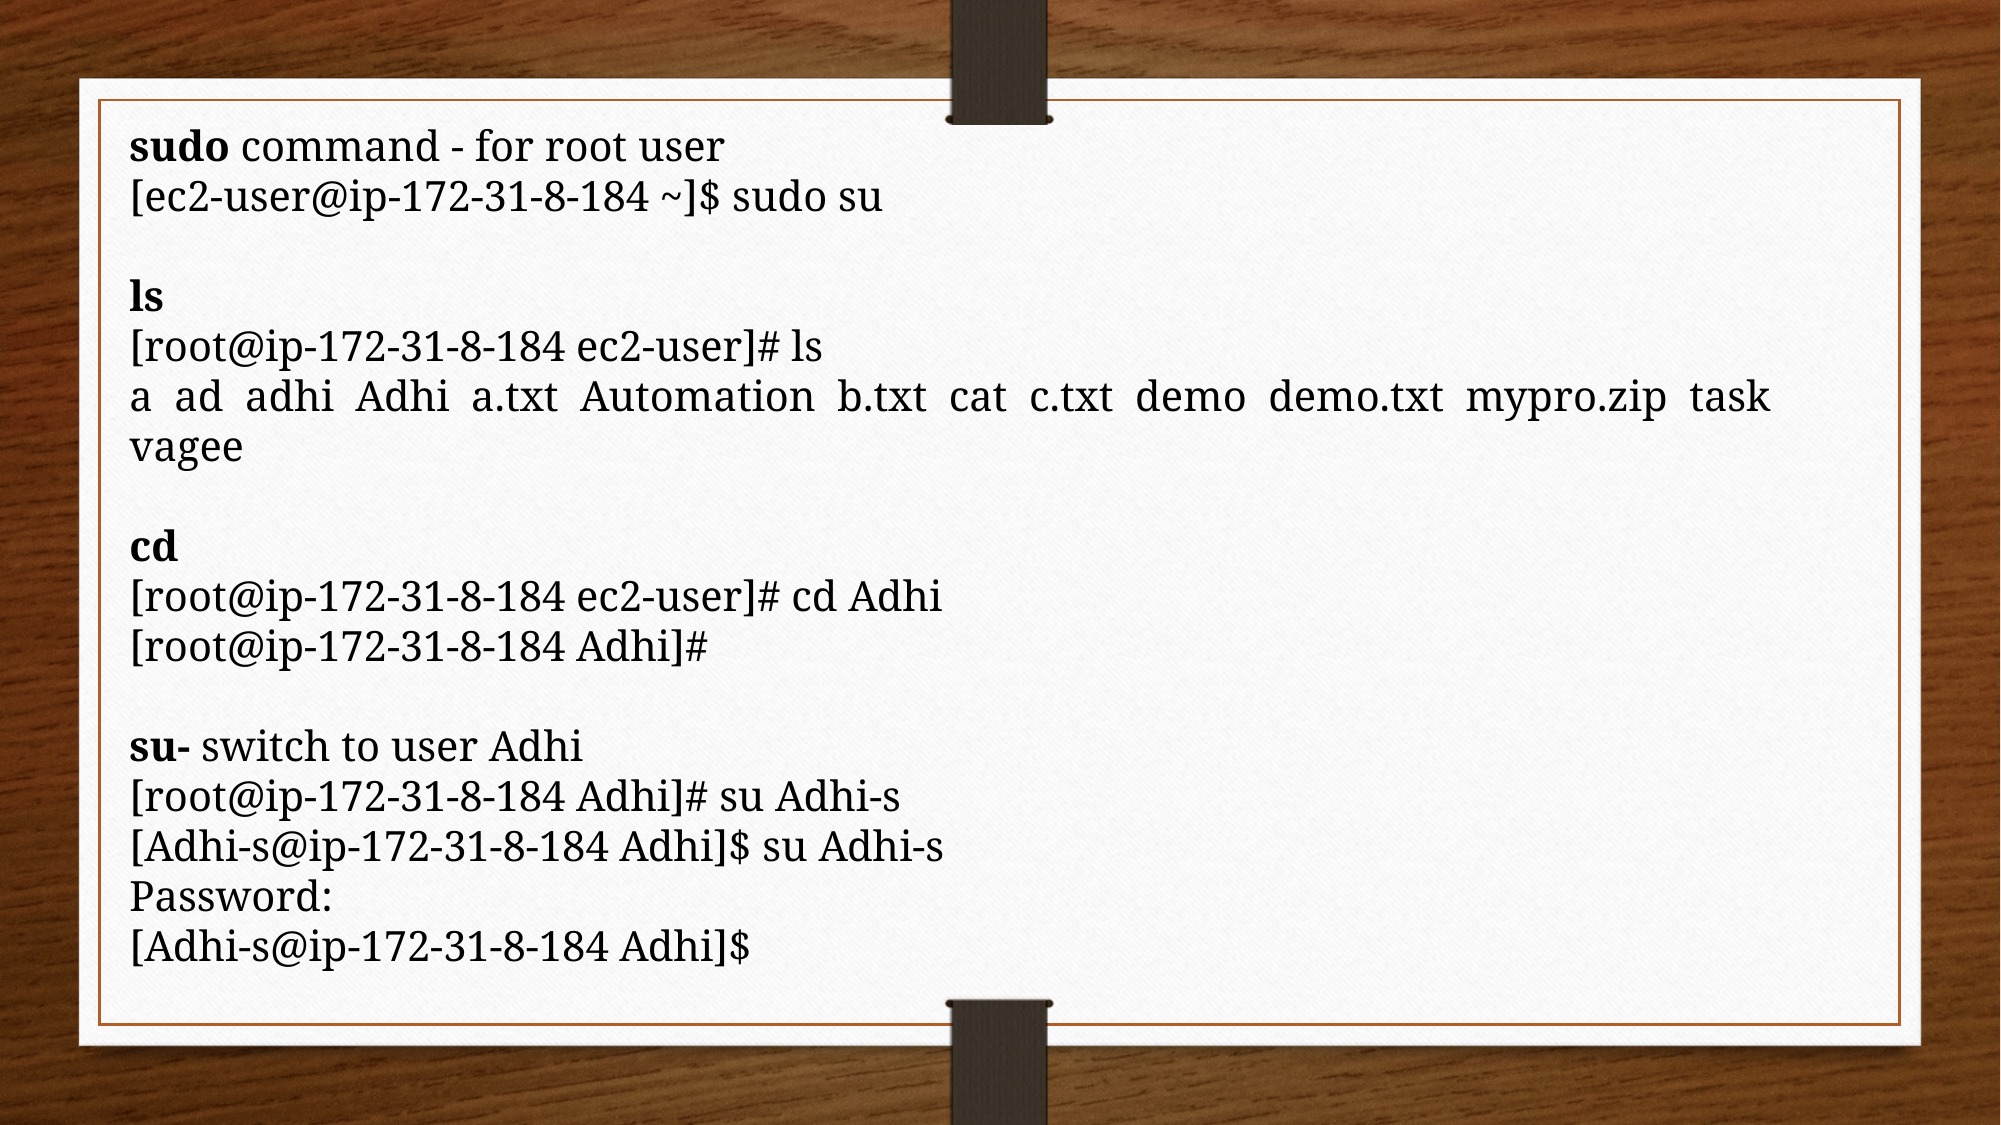

sudo command - for root user
[ec2-user@ip-172-31-8-184 ~]$ sudo su
ls
[root@ip-172-31-8-184 ec2-user]# ls
a  ad  adhi  Adhi  a.txt  Automation  b.txt  cat  c.txt  demo  demo.txt  mypro.zip  task  vagee
cd
[root@ip-172-31-8-184 ec2-user]# cd Adhi
[root@ip-172-31-8-184 Adhi]#
su- switch to user Adhi
[root@ip-172-31-8-184 Adhi]# su Adhi-s
[Adhi-s@ip-172-31-8-184 Adhi]$ su Adhi-s
Password:
[Adhi-s@ip-172-31-8-184 Adhi]$